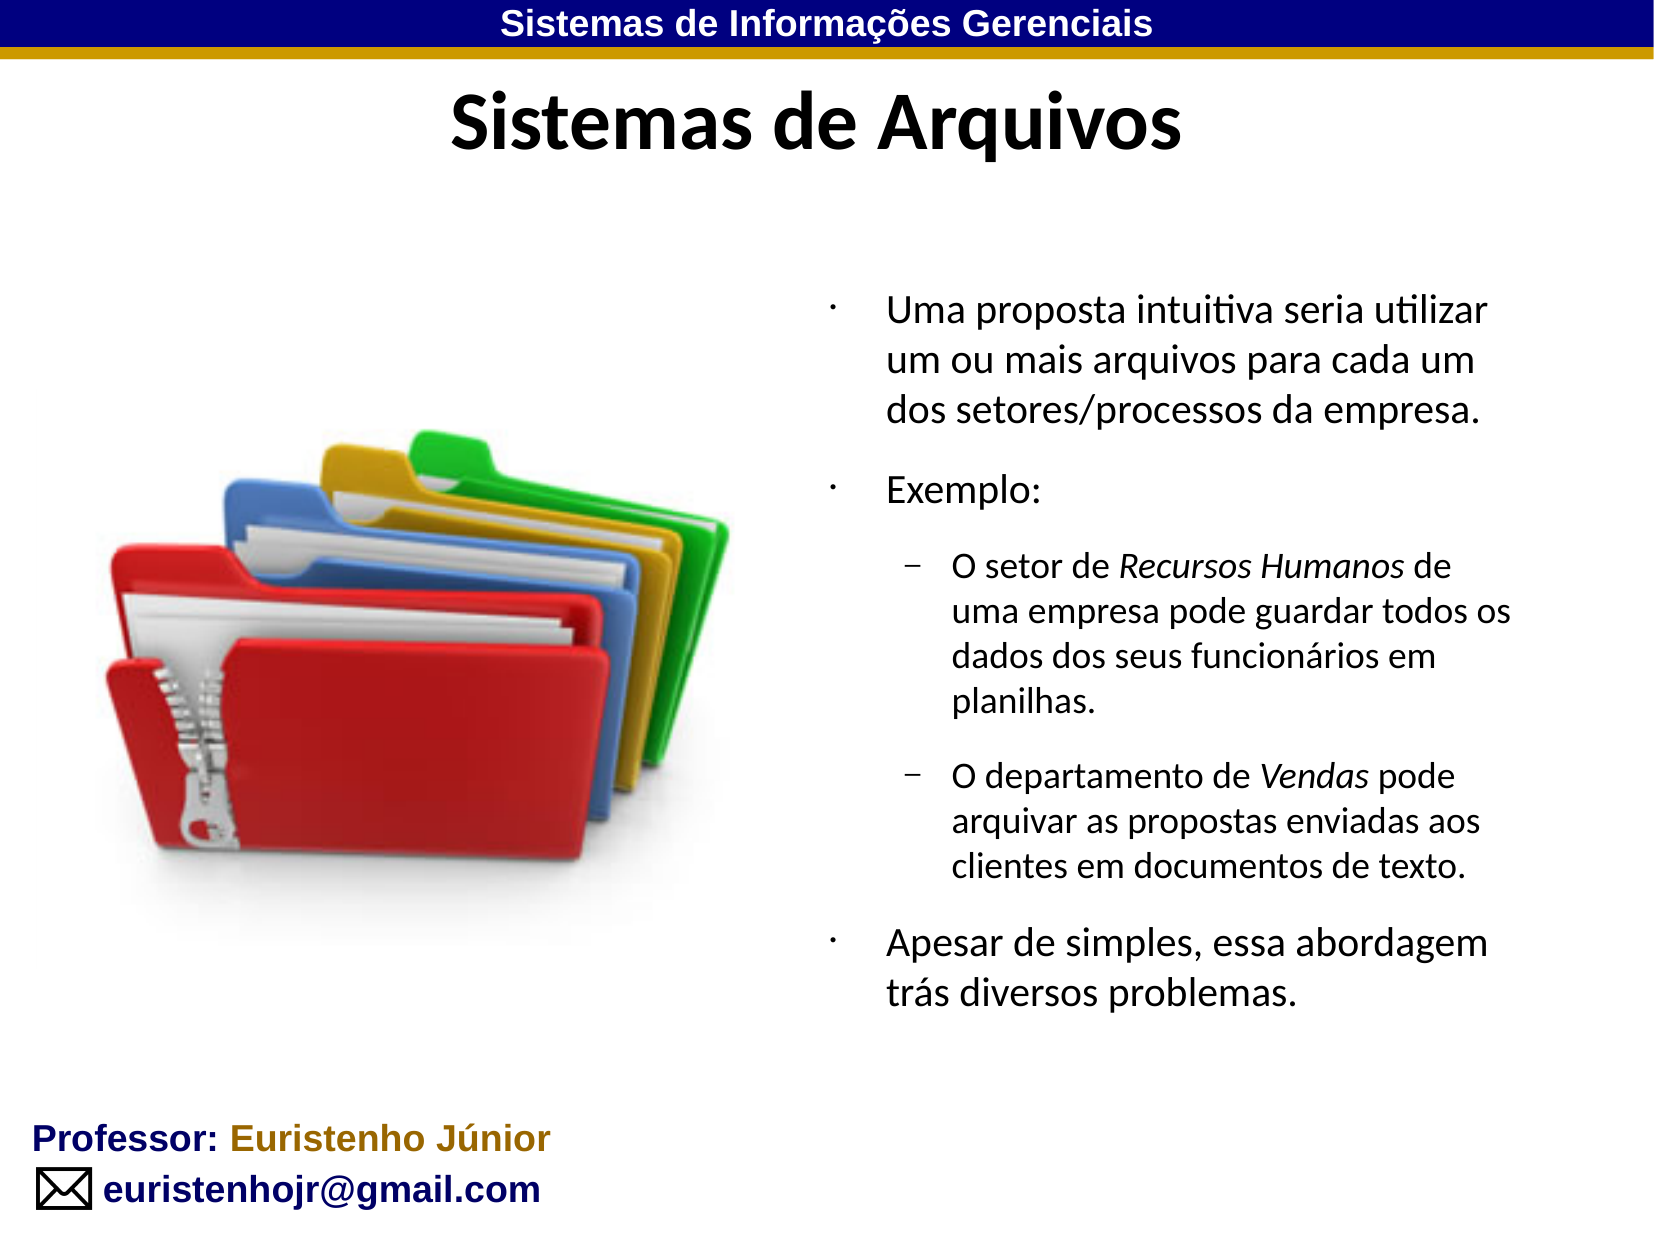

Empreendedorismo
Sistemas de Informações Gerenciais
# Sistemas de Arquivos
Uma proposta intuitiva seria utilizar um ou mais arquivos para cada um dos setores/processos da empresa.
Exemplo:
O setor de Recursos Humanos de uma empresa pode guardar todos os dados dos seus funcionários em planilhas.
O departamento de Vendas pode arquivar as propostas enviadas aos clientes em documentos de texto.
Apesar de simples, essa abordagem trás diversos problemas.
Professor: Euristenho Júnior
euristenhojr@gmail.com